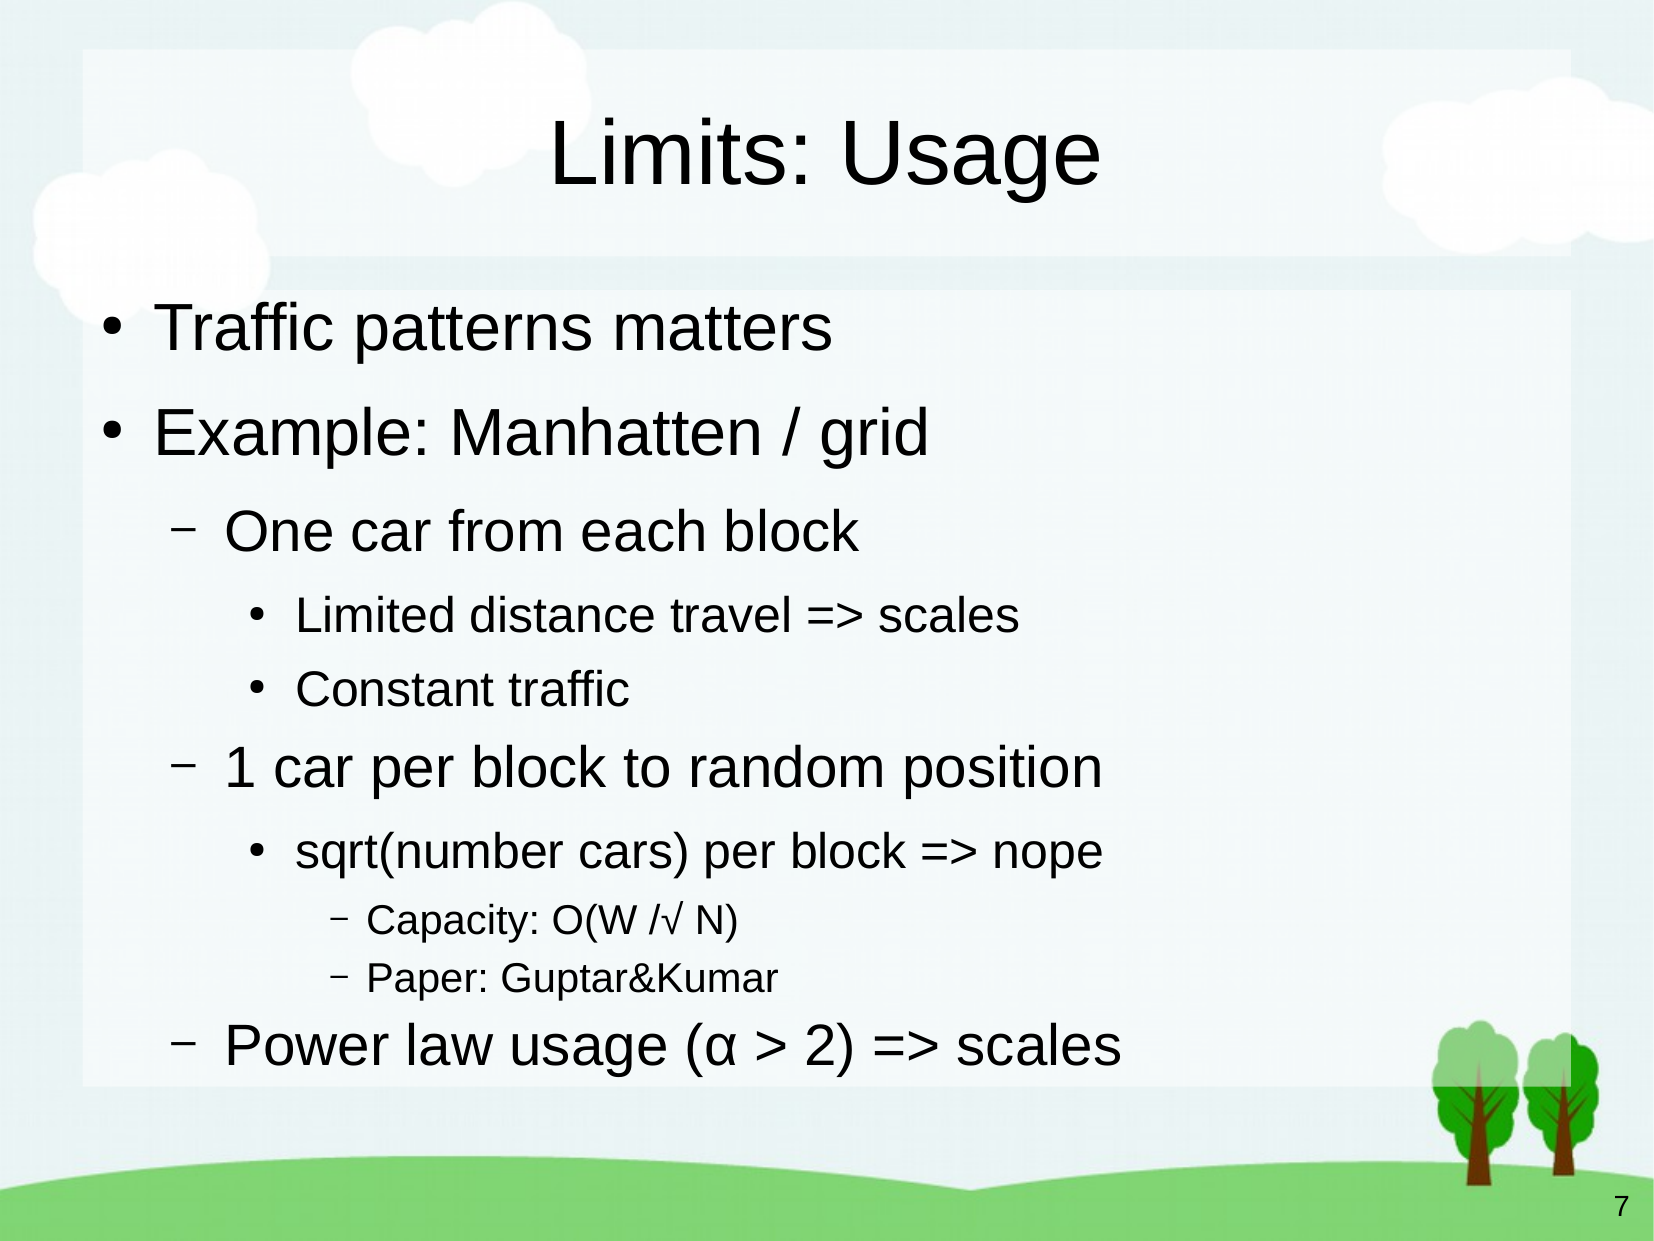

# Limits: Usage
Traffic patterns matters
Example: Manhatten / grid
One car from each block
Limited distance travel => scales
Constant traffic
1 car per block to random position
sqrt(number cars) per block => nope
Capacity: O(W /√ N)
Paper: Guptar&Kumar
Power law usage (α > 2) => scales
7